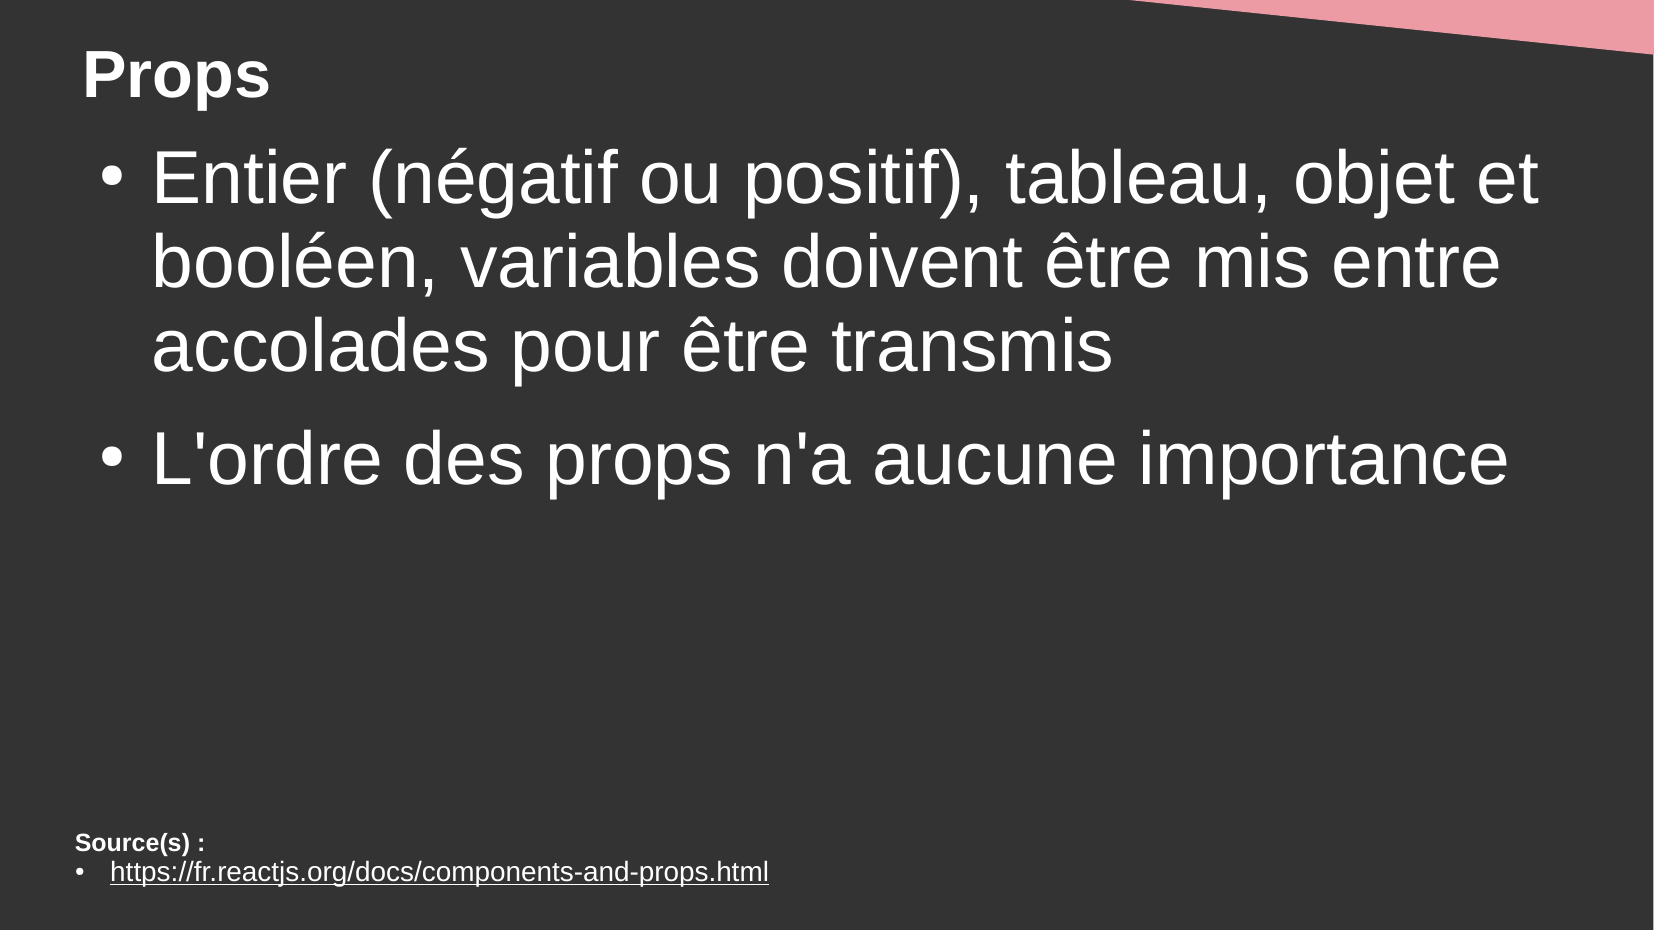

# Props
Entier (négatif ou positif), tableau, objet et booléen, variables doivent être mis entre accolades pour être transmis
L'ordre des props n'a aucune importance
Source(s) :
https://fr.reactjs.org/docs/components-and-props.html